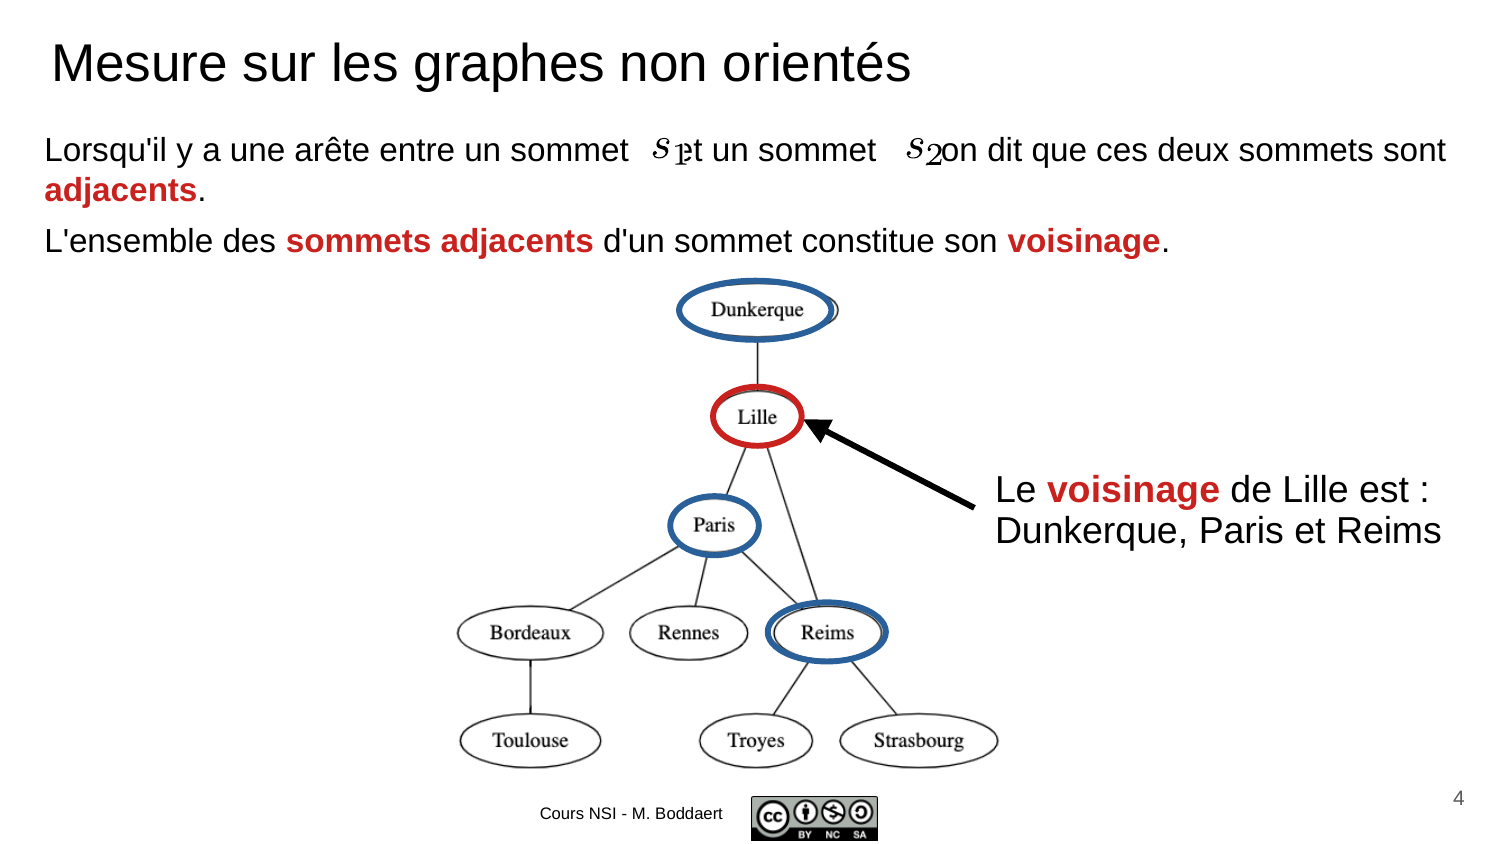

# Mesure sur les graphes non orientés
Lorsqu'il y a une arête entre un sommet et un sommet , on dit que ces deux sommets sont adjacents.
L'ensemble des sommets adjacents d'un sommet constitue son voisinage.
Le voisinage de Lille est :
Dunkerque, Paris et Reims